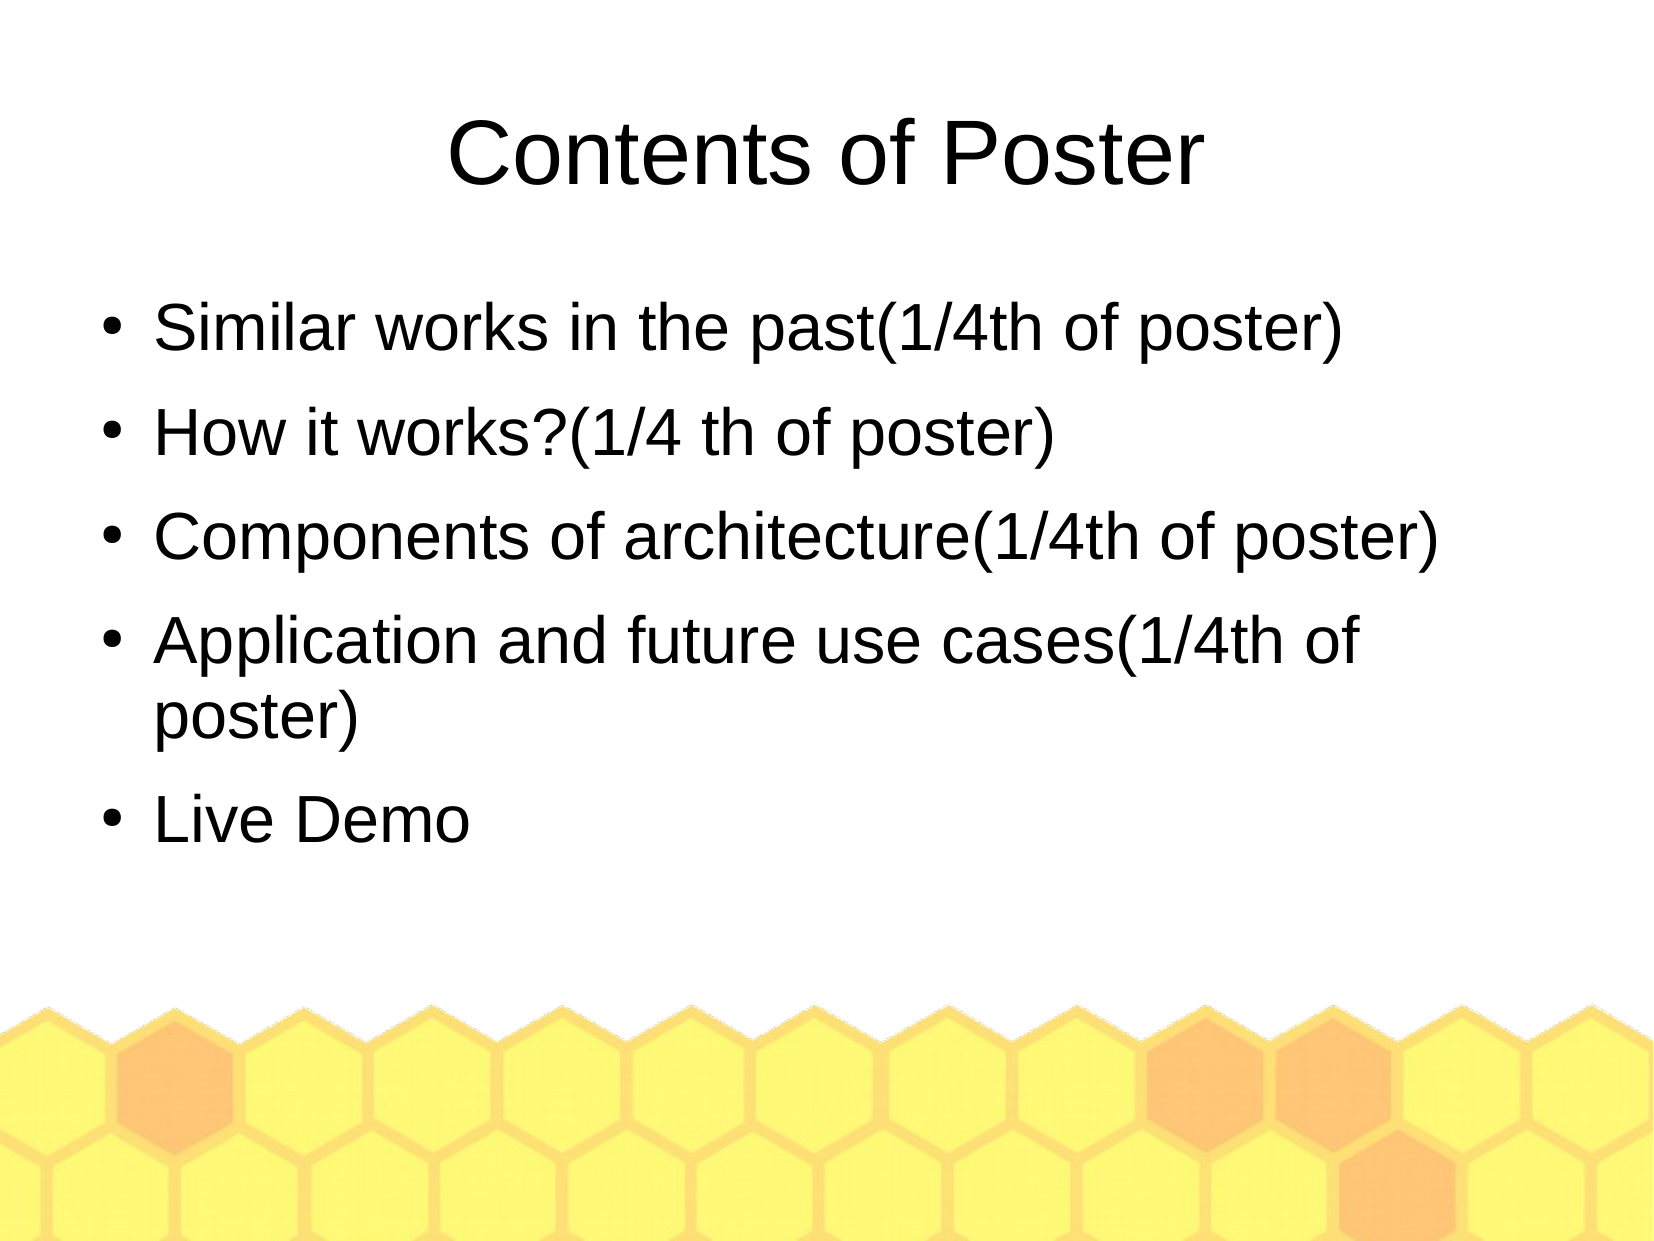

# Contents of Poster
Similar works in the past(1/4th of poster)
How it works?(1/4 th of poster)
Components of architecture(1/4th of poster)
Application and future use cases(1/4th of poster)
Live Demo